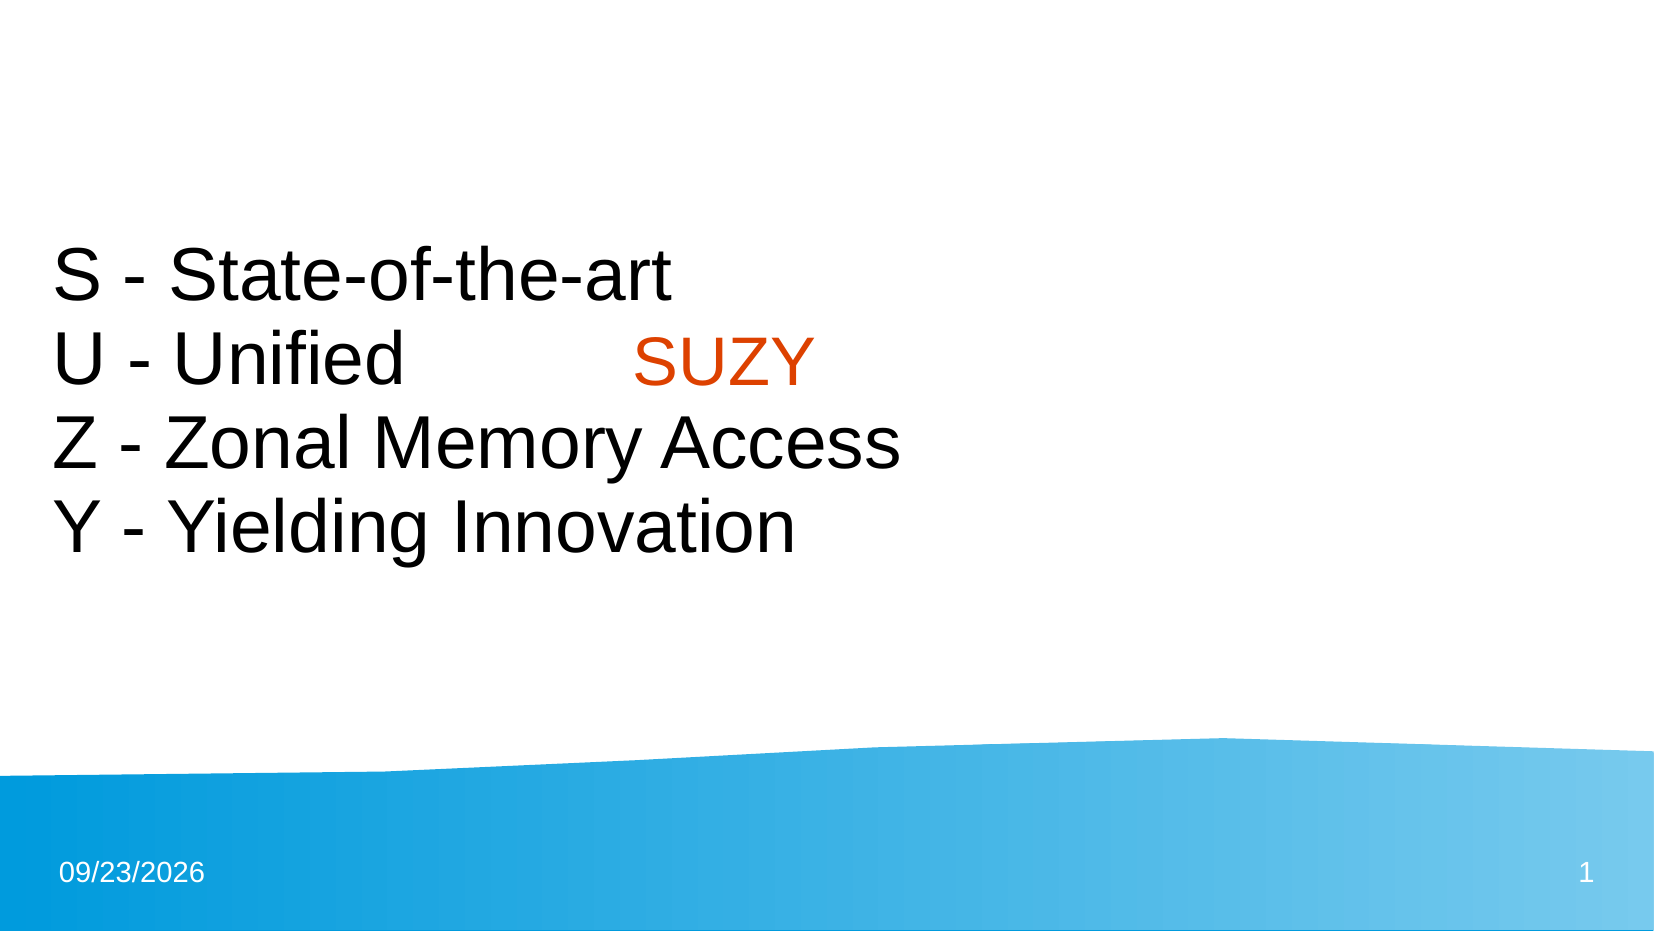

S - State-of-the-art
U - Unified
Z - Zonal Memory Access
Y - Yielding Innovation
# SUZY